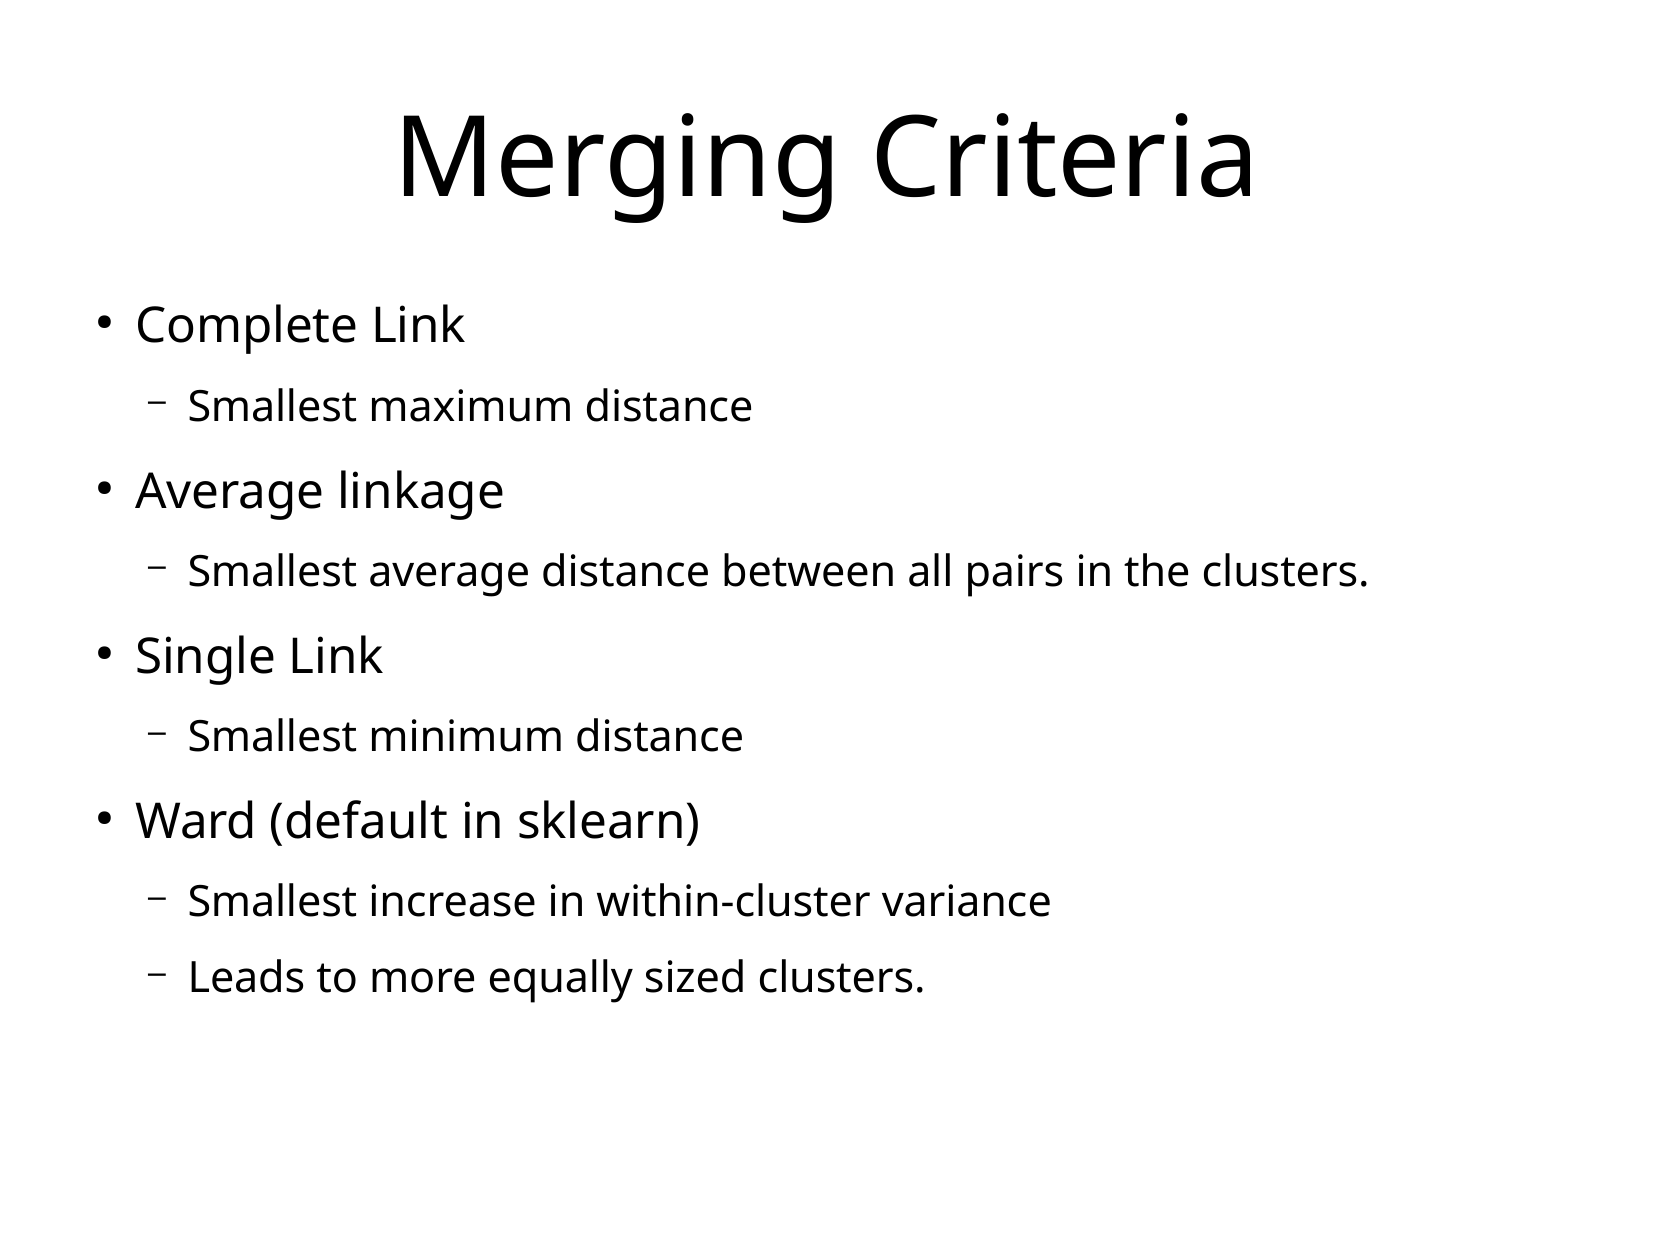

# Merging Criteria
Complete Link
Smallest maximum distance
Average linkage
Smallest average distance between all pairs in the clusters.
Single Link
Smallest minimum distance
Ward (default in sklearn)
Smallest increase in within-cluster variance
Leads to more equally sized clusters.